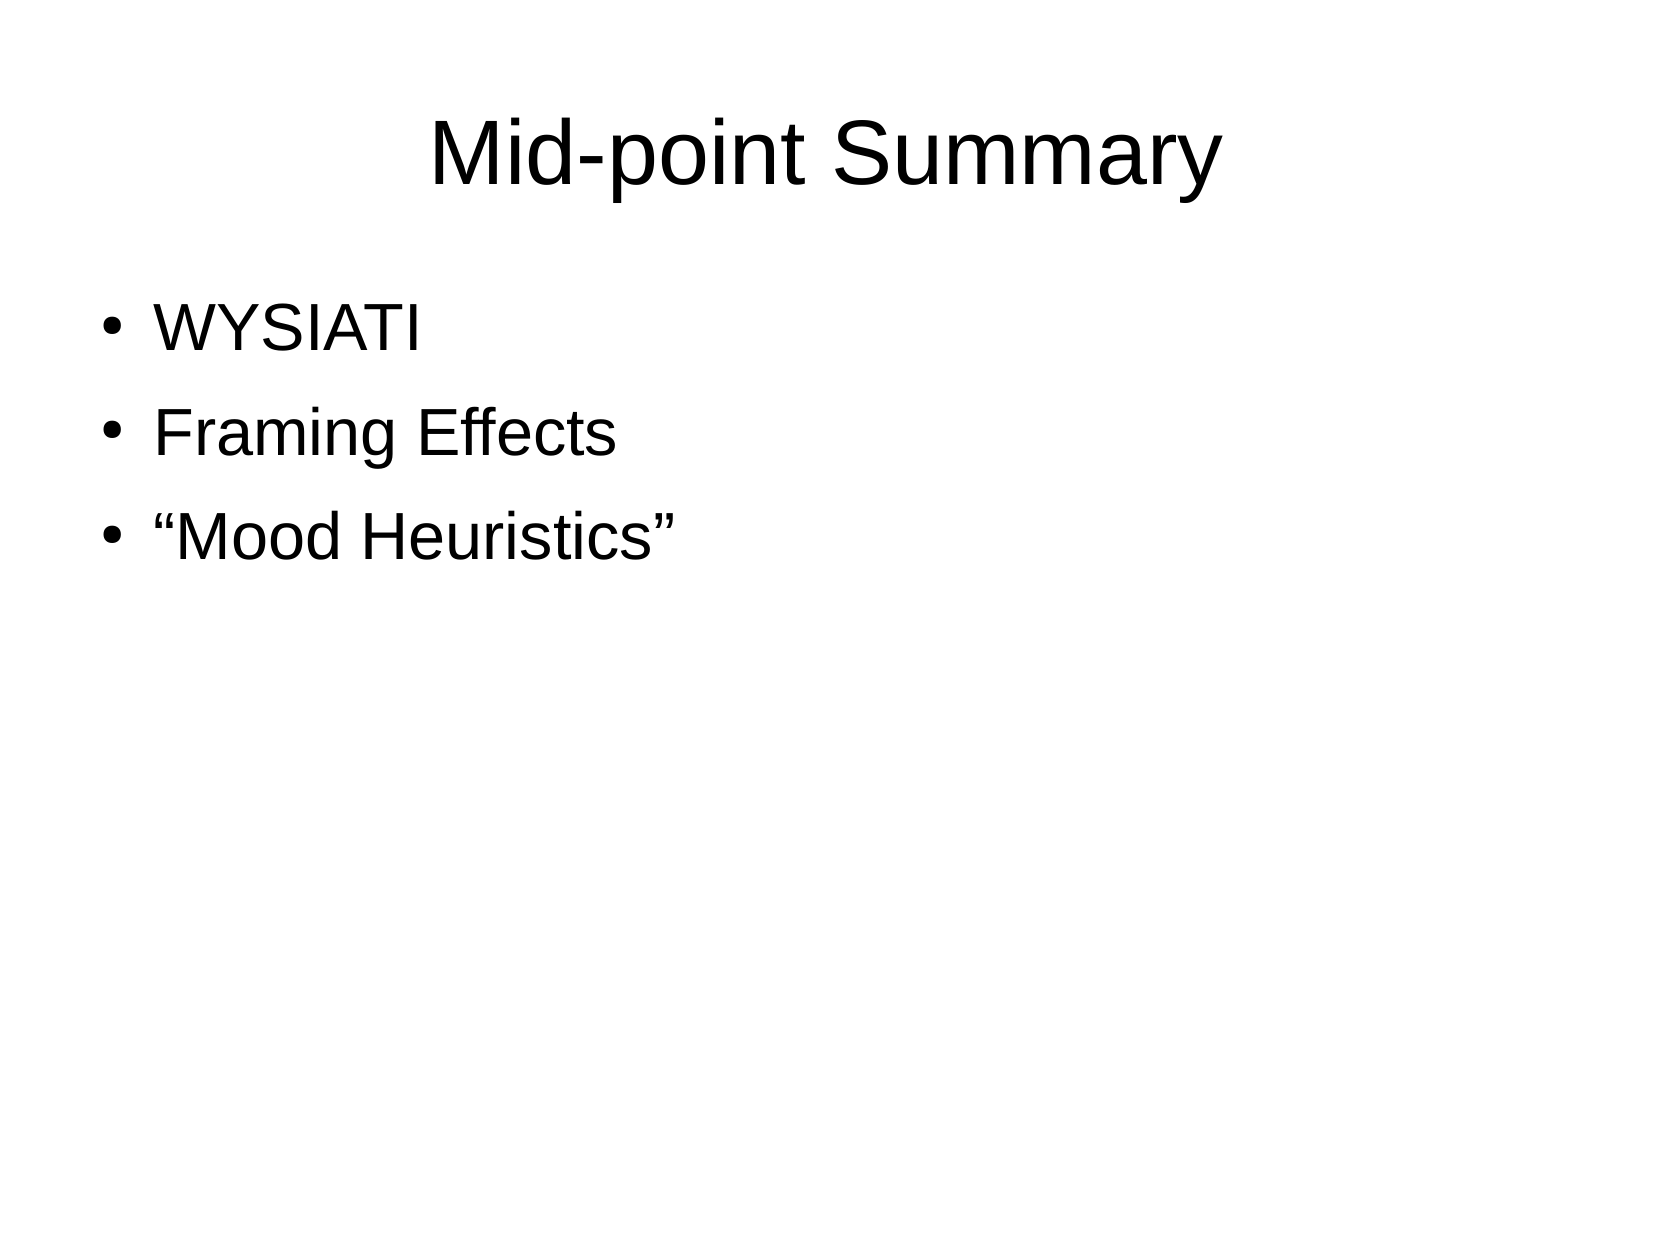

# Mid-point Summary
WYSIATI
Framing Effects
“Mood Heuristics”